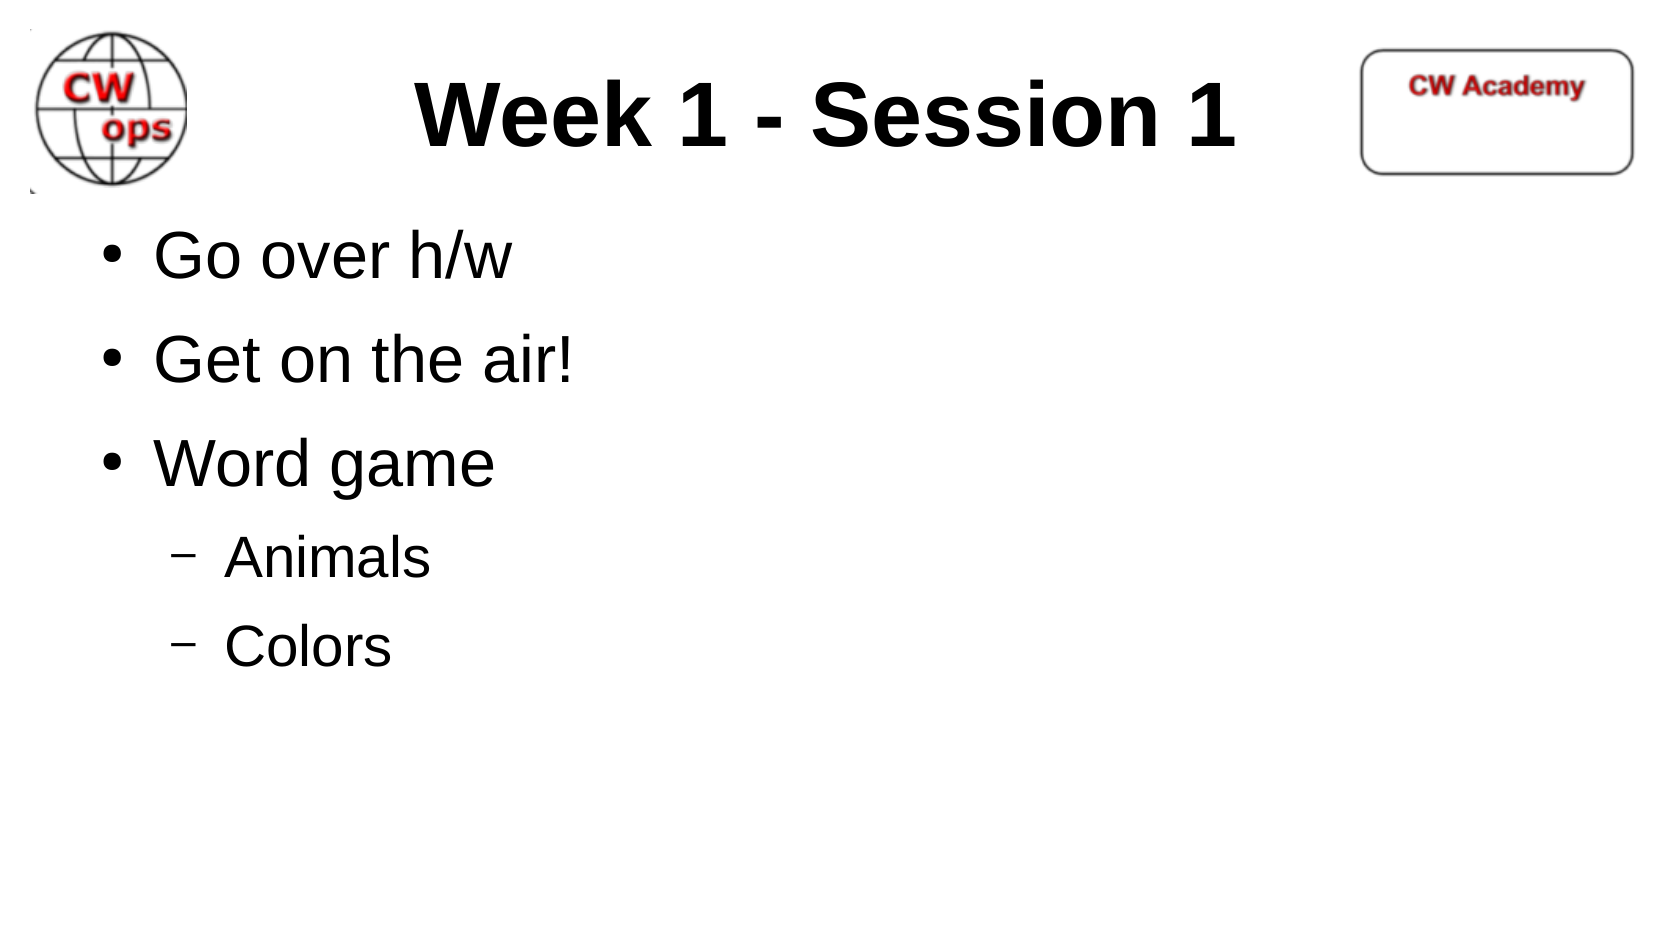

# Week 1 - Session 1
Go over h/w
Get on the air!
Word game
Animals
Colors